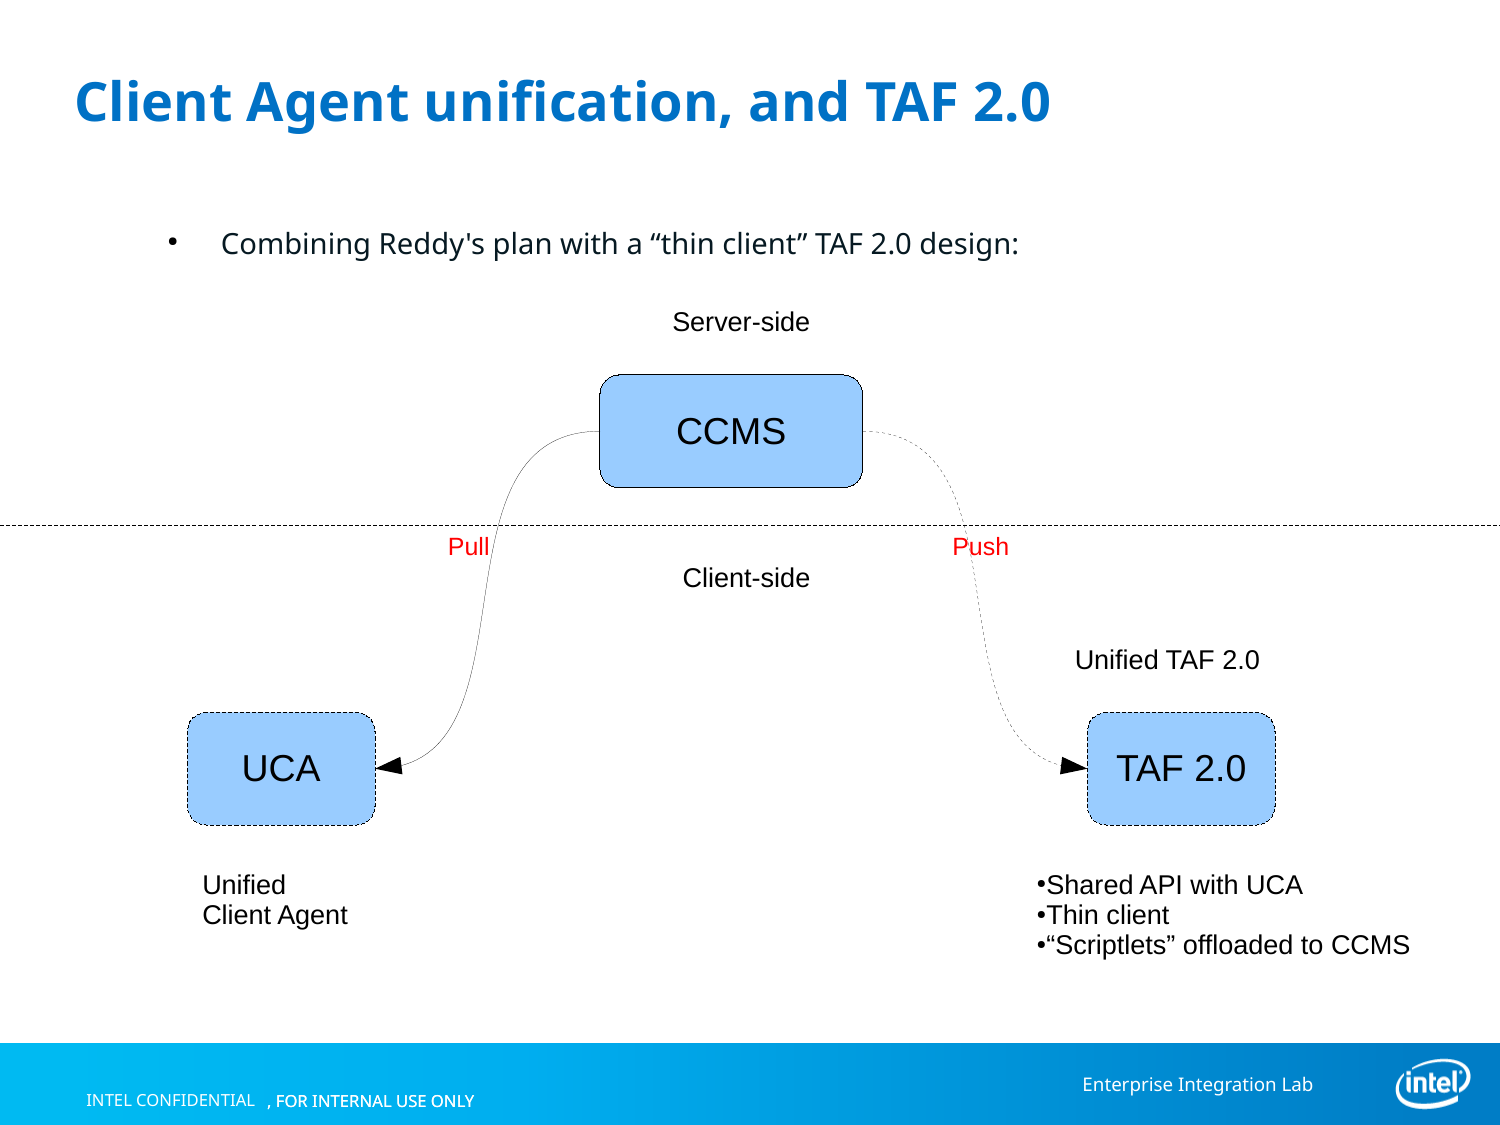

# Client Agent unification, and TAF 2.0
Combining Reddy's plan with a “thin client” TAF 2.0 design:
Server-side
CCMS
Pull
Push
Client-side
Unified TAF 2.0
UCA
TAF 2.0
Unified
Client Agent
Shared API with UCA
Thin client
“Scriptlets” offloaded to CCMS